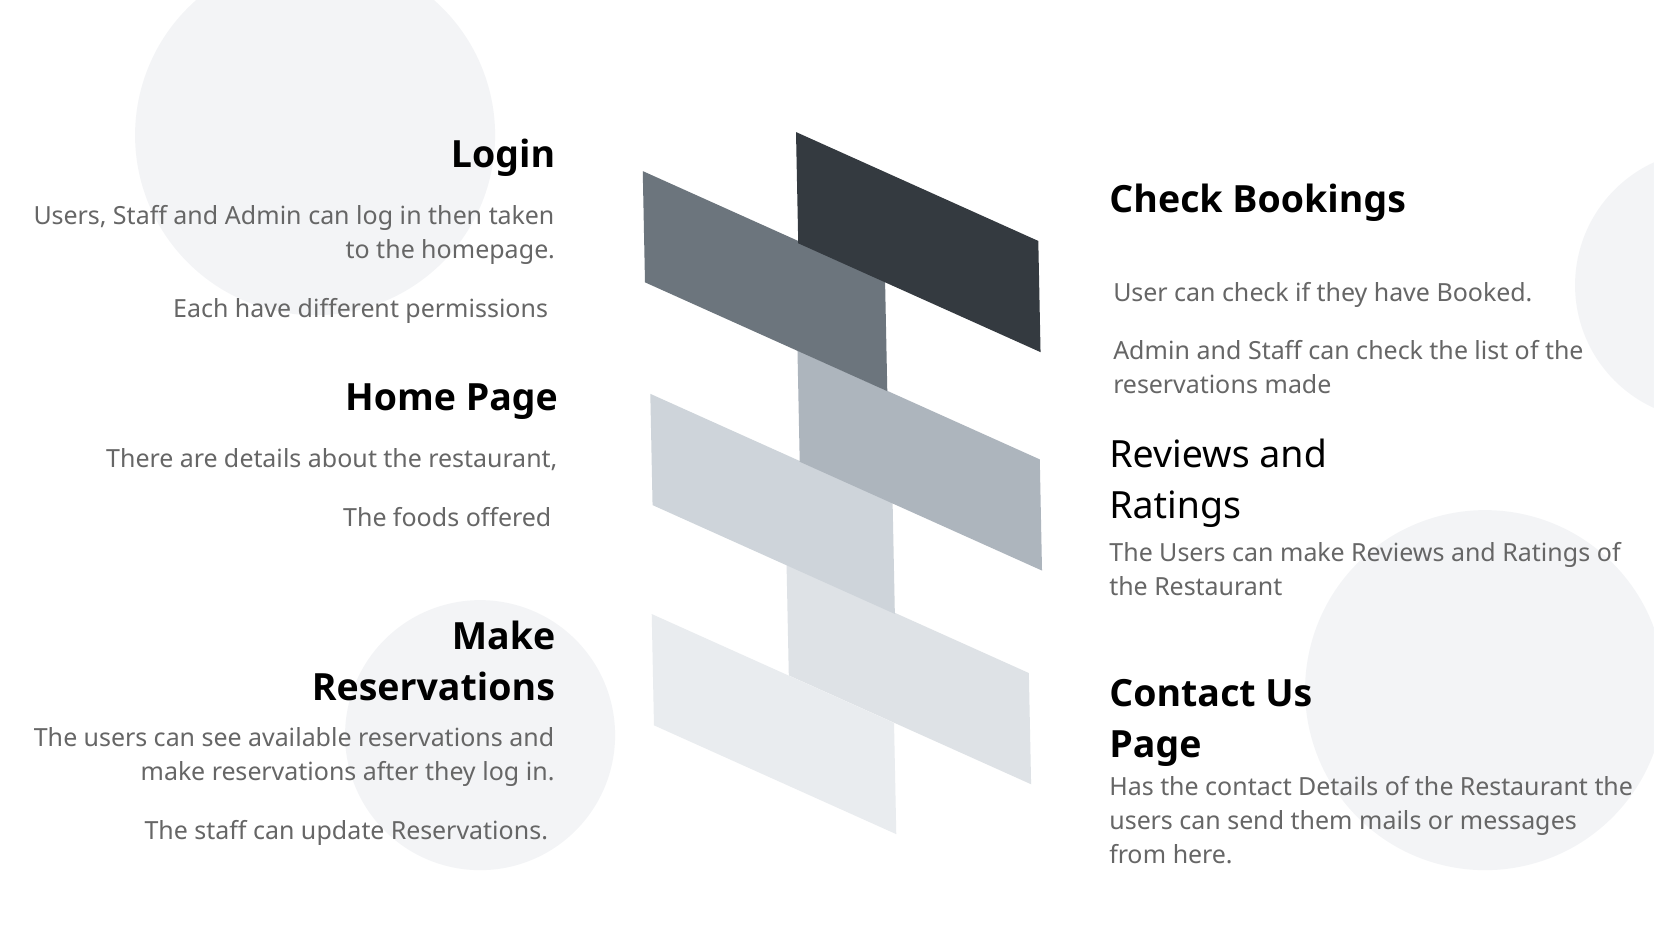

Login
Check Bookings
Users, Staff and Admin can log in then taken to the homepage.
Each have different permissions
User can check if they have Booked.
Admin and Staff can check the list of the reservations made
Home Page
Reviews and Ratings
There are details about the restaurant,
The foods offered
The Users can make Reviews and Ratings of the Restaurant
Make Reservations
Contact Us Page
The users can see available reservations and make reservations after they log in.
The staff can update Reservations.
Has the contact Details of the Restaurant the users can send them mails or messages from here.